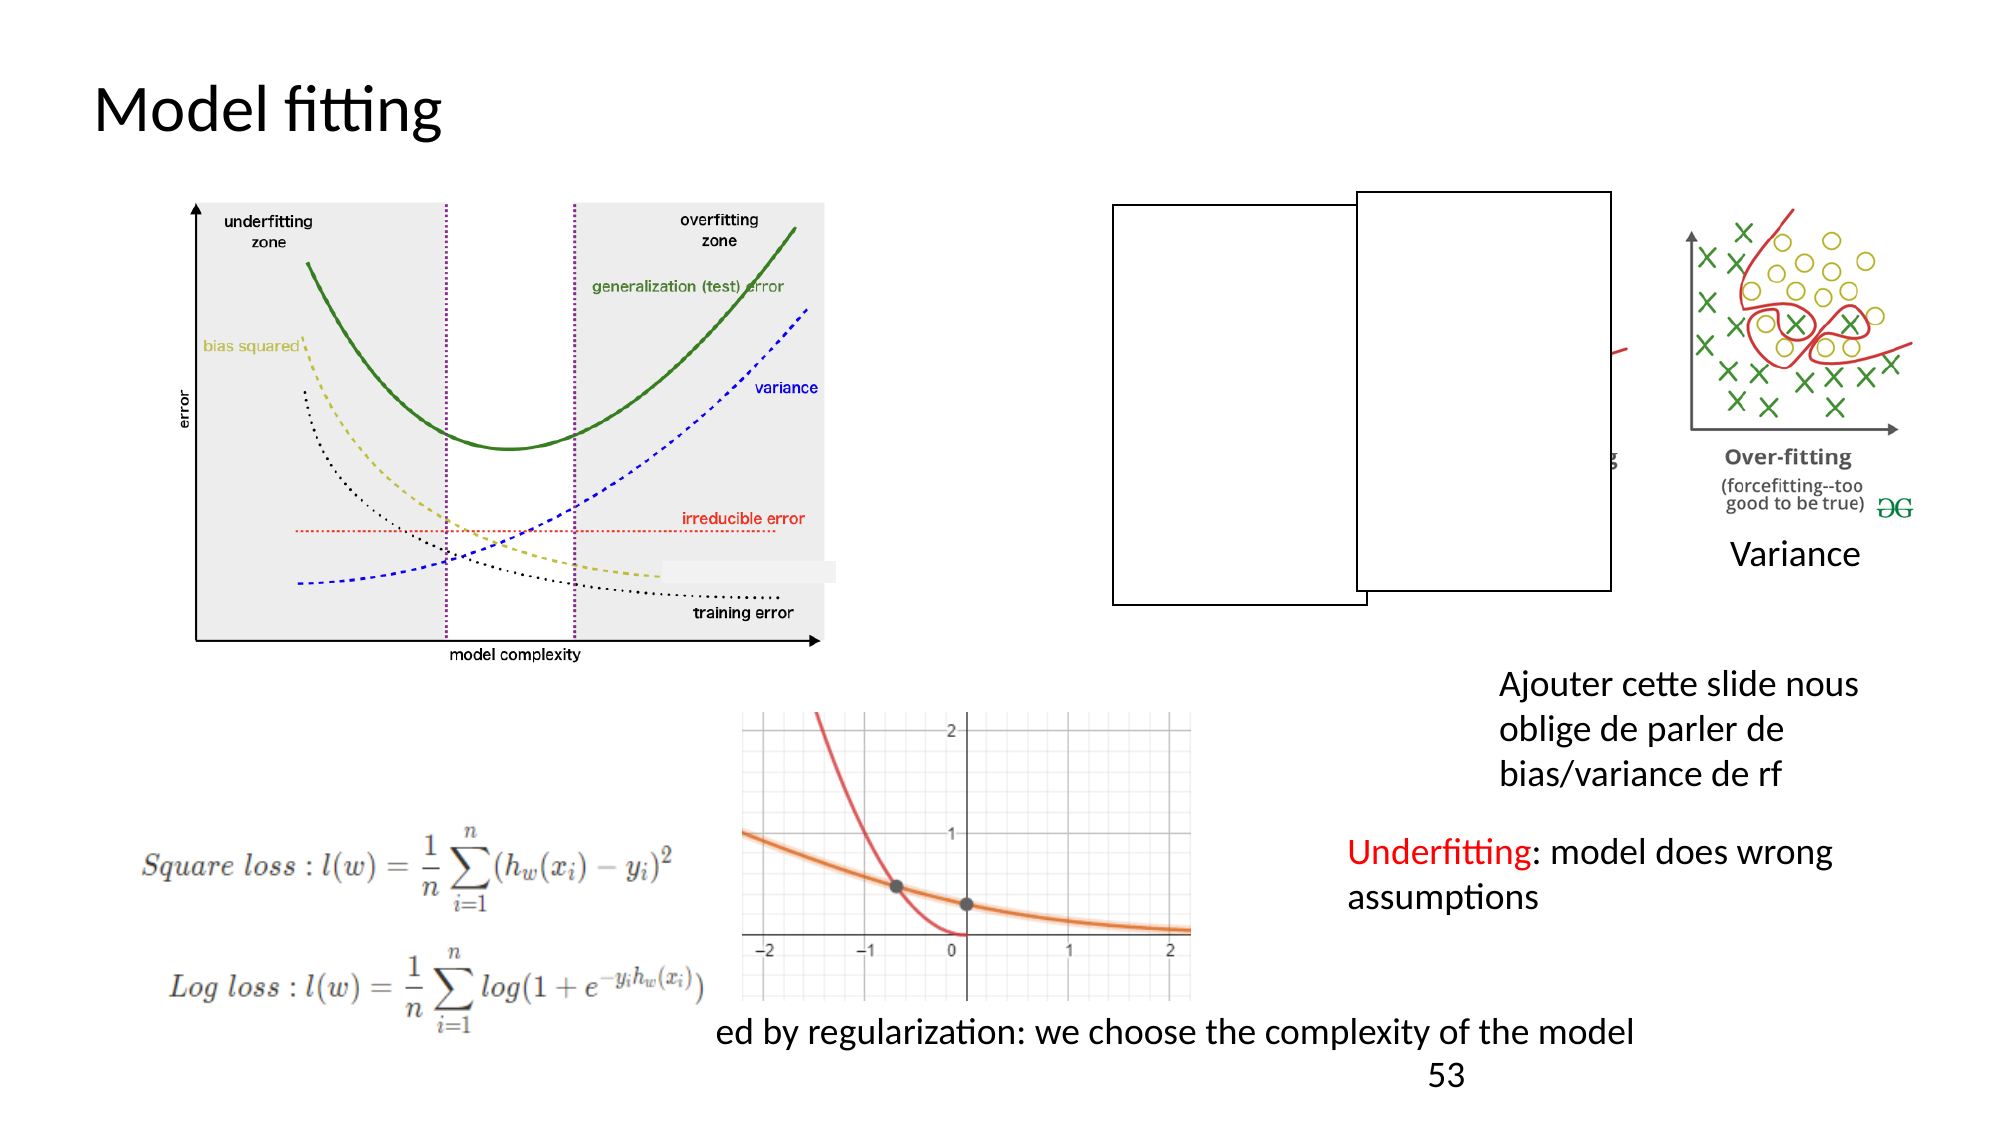

Model fitting
Bias
Variance
Ajouter cette slide nous oblige de parler de bias/variance de rf
Underfitting: model does wrong assumptions
Optimized by regularization: we choose the complexity of the model